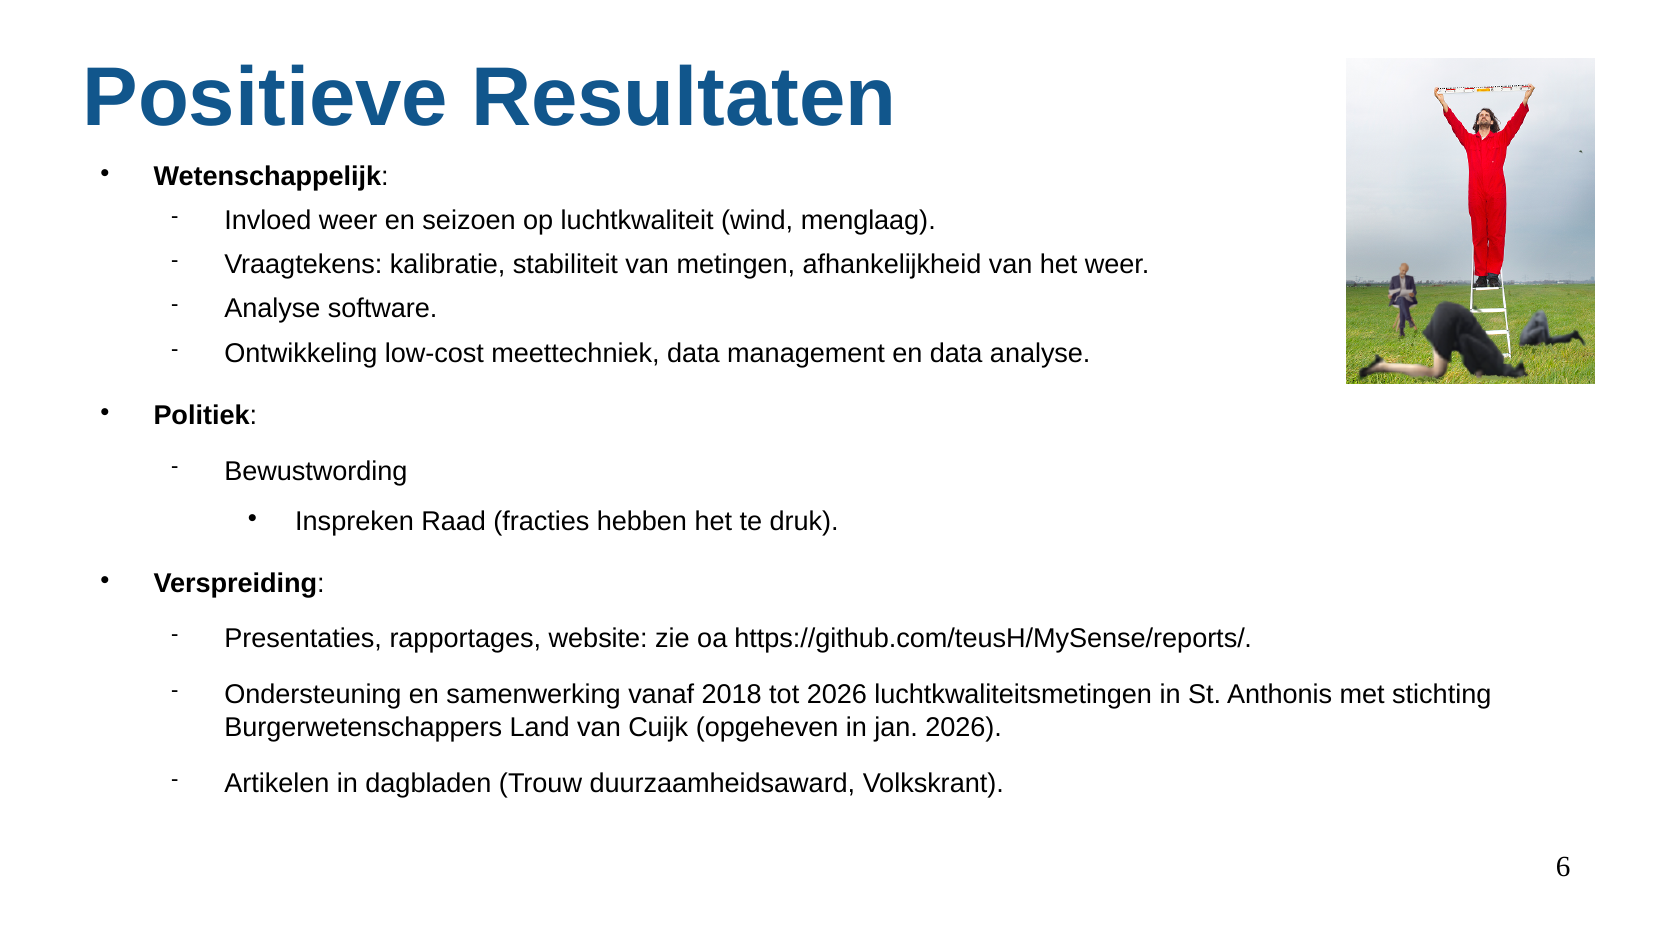

# Positieve Resultaten
Wetenschappelijk:
Invloed weer en seizoen op luchtkwaliteit (wind, menglaag).
Vraagtekens: kalibratie, stabiliteit van metingen, afhankelijkheid van het weer.
Analyse software.
Ontwikkeling low-cost meettechniek, data management en data analyse.
Politiek:
Bewustwording
Inspreken Raad (fracties hebben het te druk).
Verspreiding:
Presentaties, rapportages, website: zie oa https://github.com/teusH/MySense/reports/.
Ondersteuning en samenwerking vanaf 2018 tot 2026 luchtkwaliteitsmetingen in St. Anthonis met stichting Burgerwetenschappers Land van Cuijk (opgeheven in jan. 2026).
Artikelen in dagbladen (Trouw duurzaamheidsaward, Volkskrant).
6